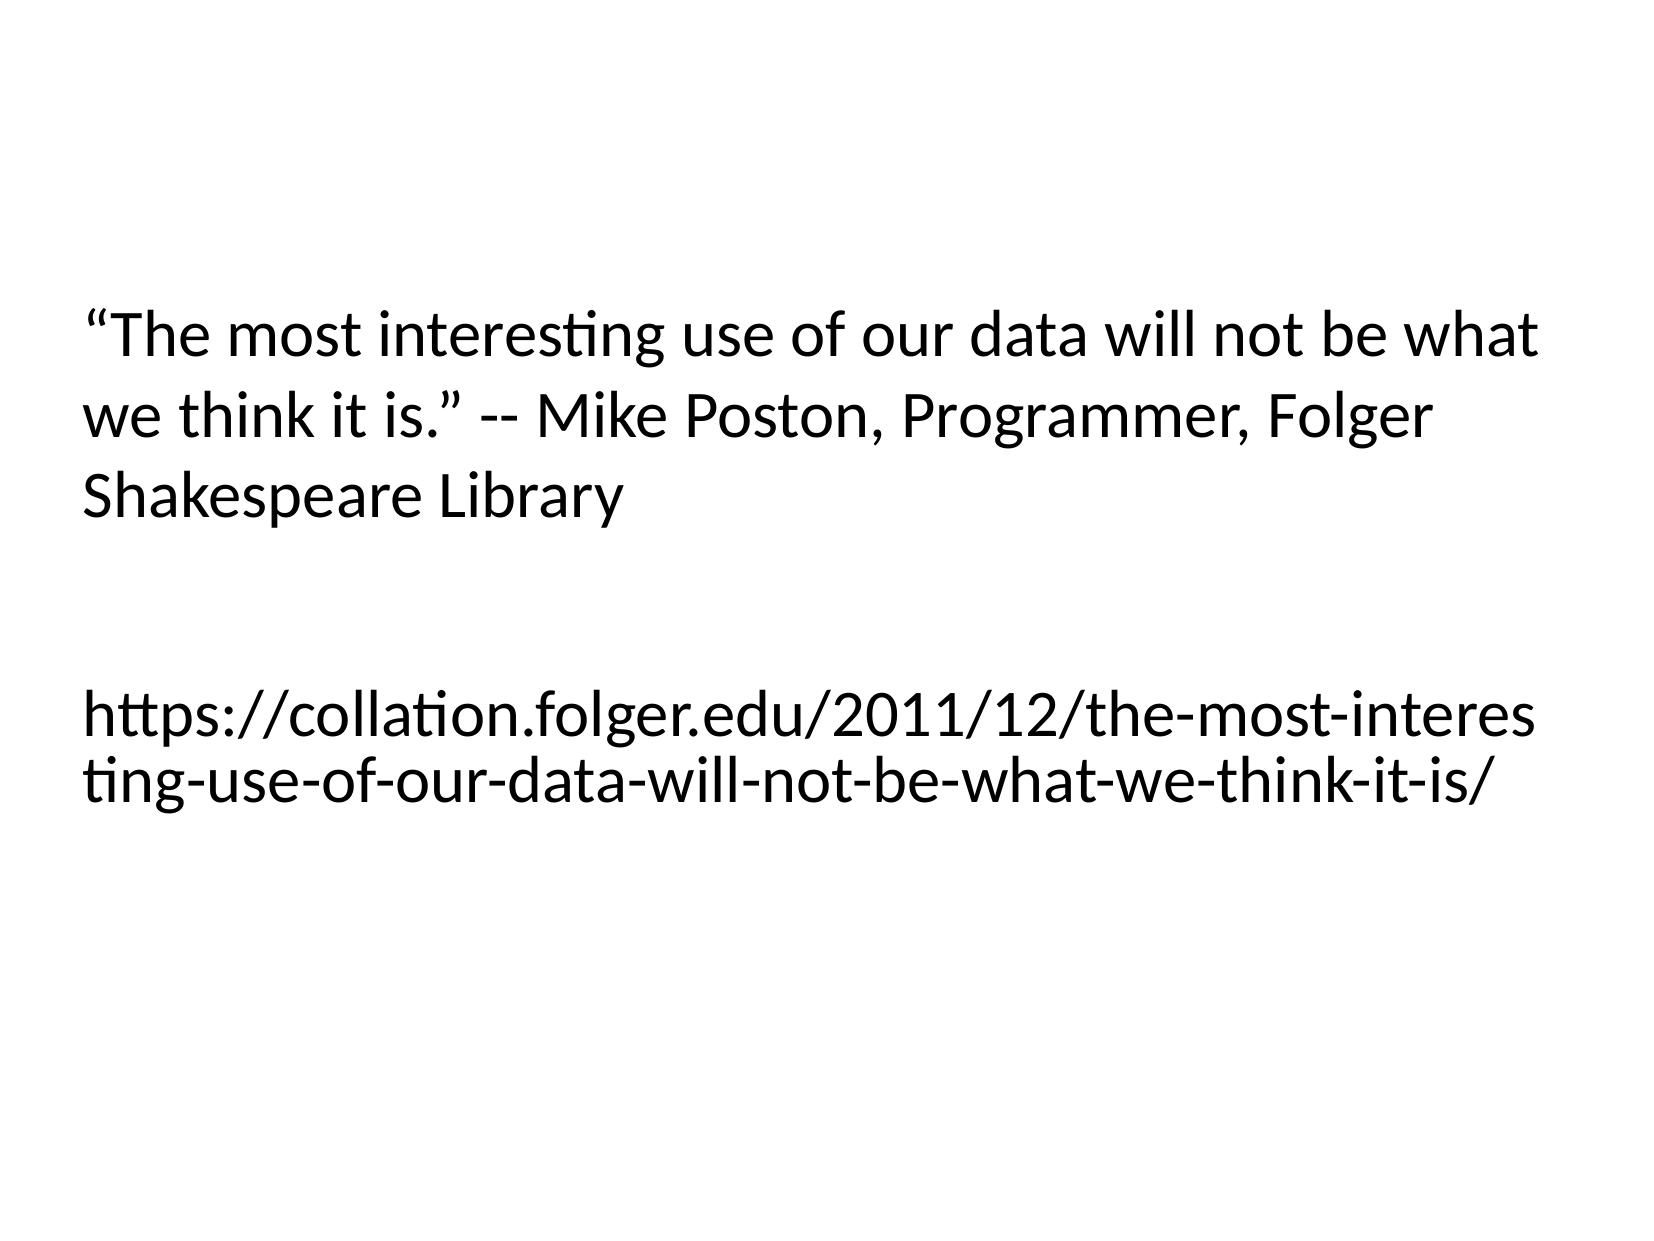

#
“The most interesting use of our data will not be what we think it is.” -- Mike Poston, Programmer, Folger Shakespeare Library
https://collation.folger.edu/2011/12/the-most-interesting-use-of-our-data-will-not-be-what-we-think-it-is/